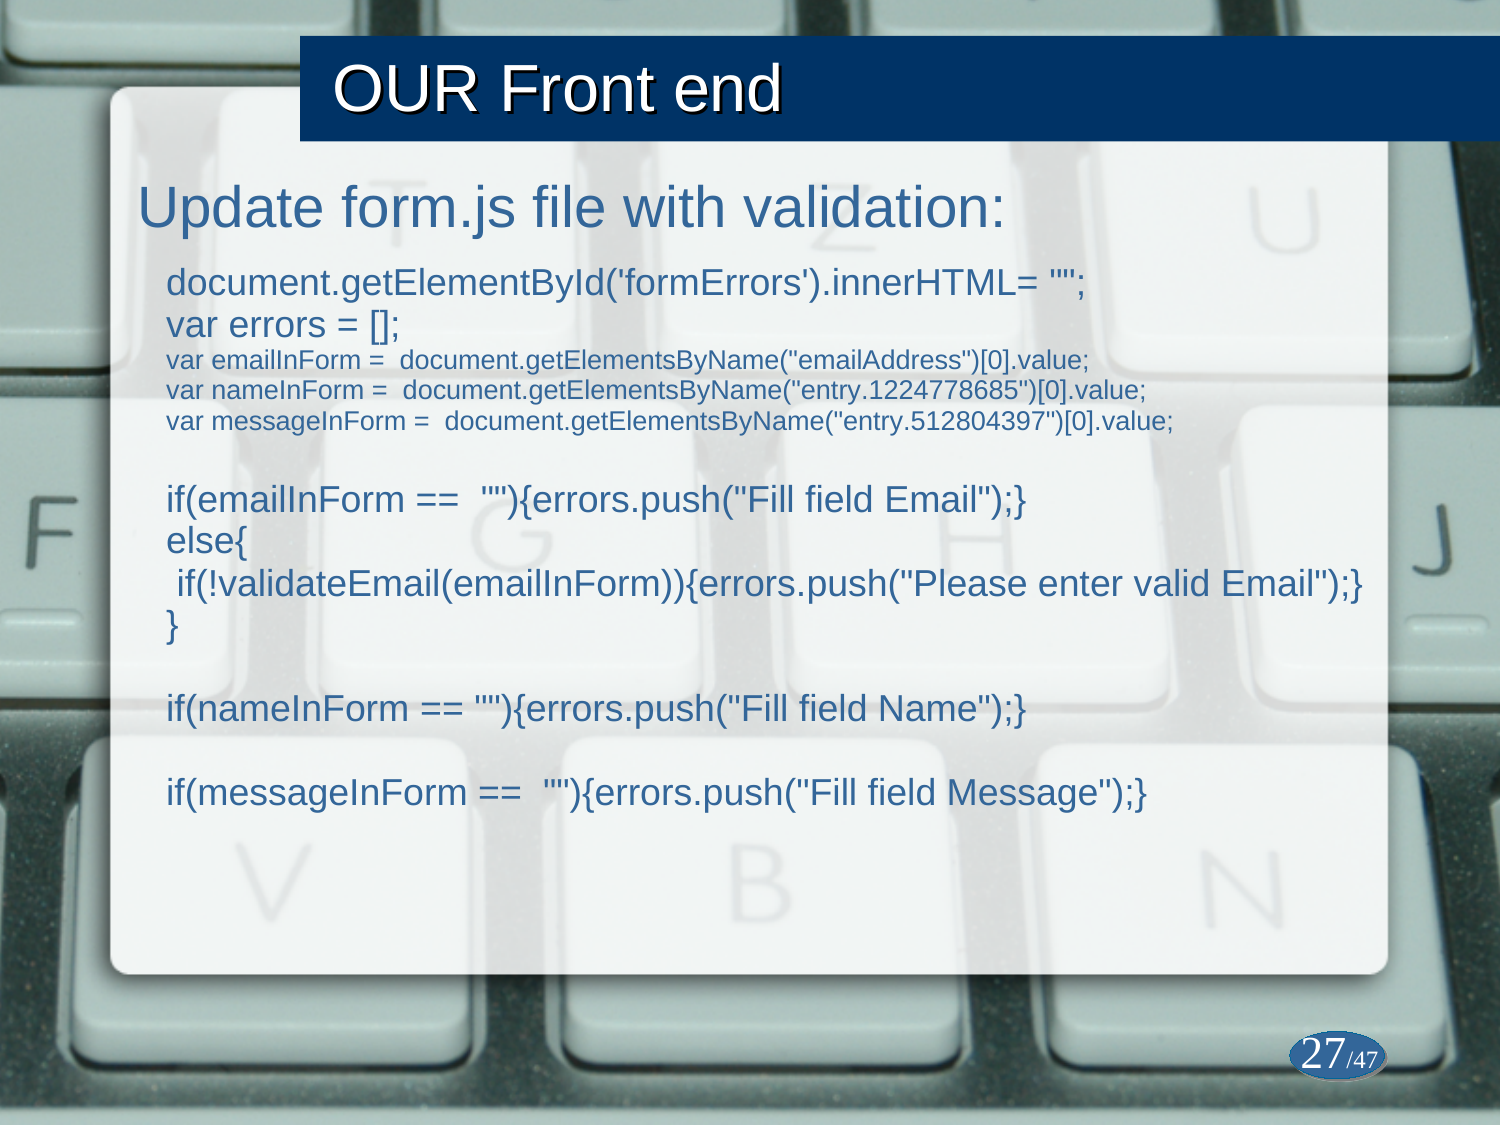

# OUR Front end
Update form.js file with validation:
document.getElementById('formErrors').innerHTML= "";
var errors = [];
var emailInForm = document.getElementsByName("emailAddress")[0].value;
var nameInForm = document.getElementsByName("entry.1224778685")[0].value;
var messageInForm = document.getElementsByName("entry.512804397")[0].value;
if(emailInForm == ""){errors.push("Fill field Email");}
else{
 if(!validateEmail(emailInForm)){errors.push("Please enter valid Email");}
}
if(nameInForm == ""){errors.push("Fill field Name");}
if(messageInForm == ""){errors.push("Fill field Message");}
27